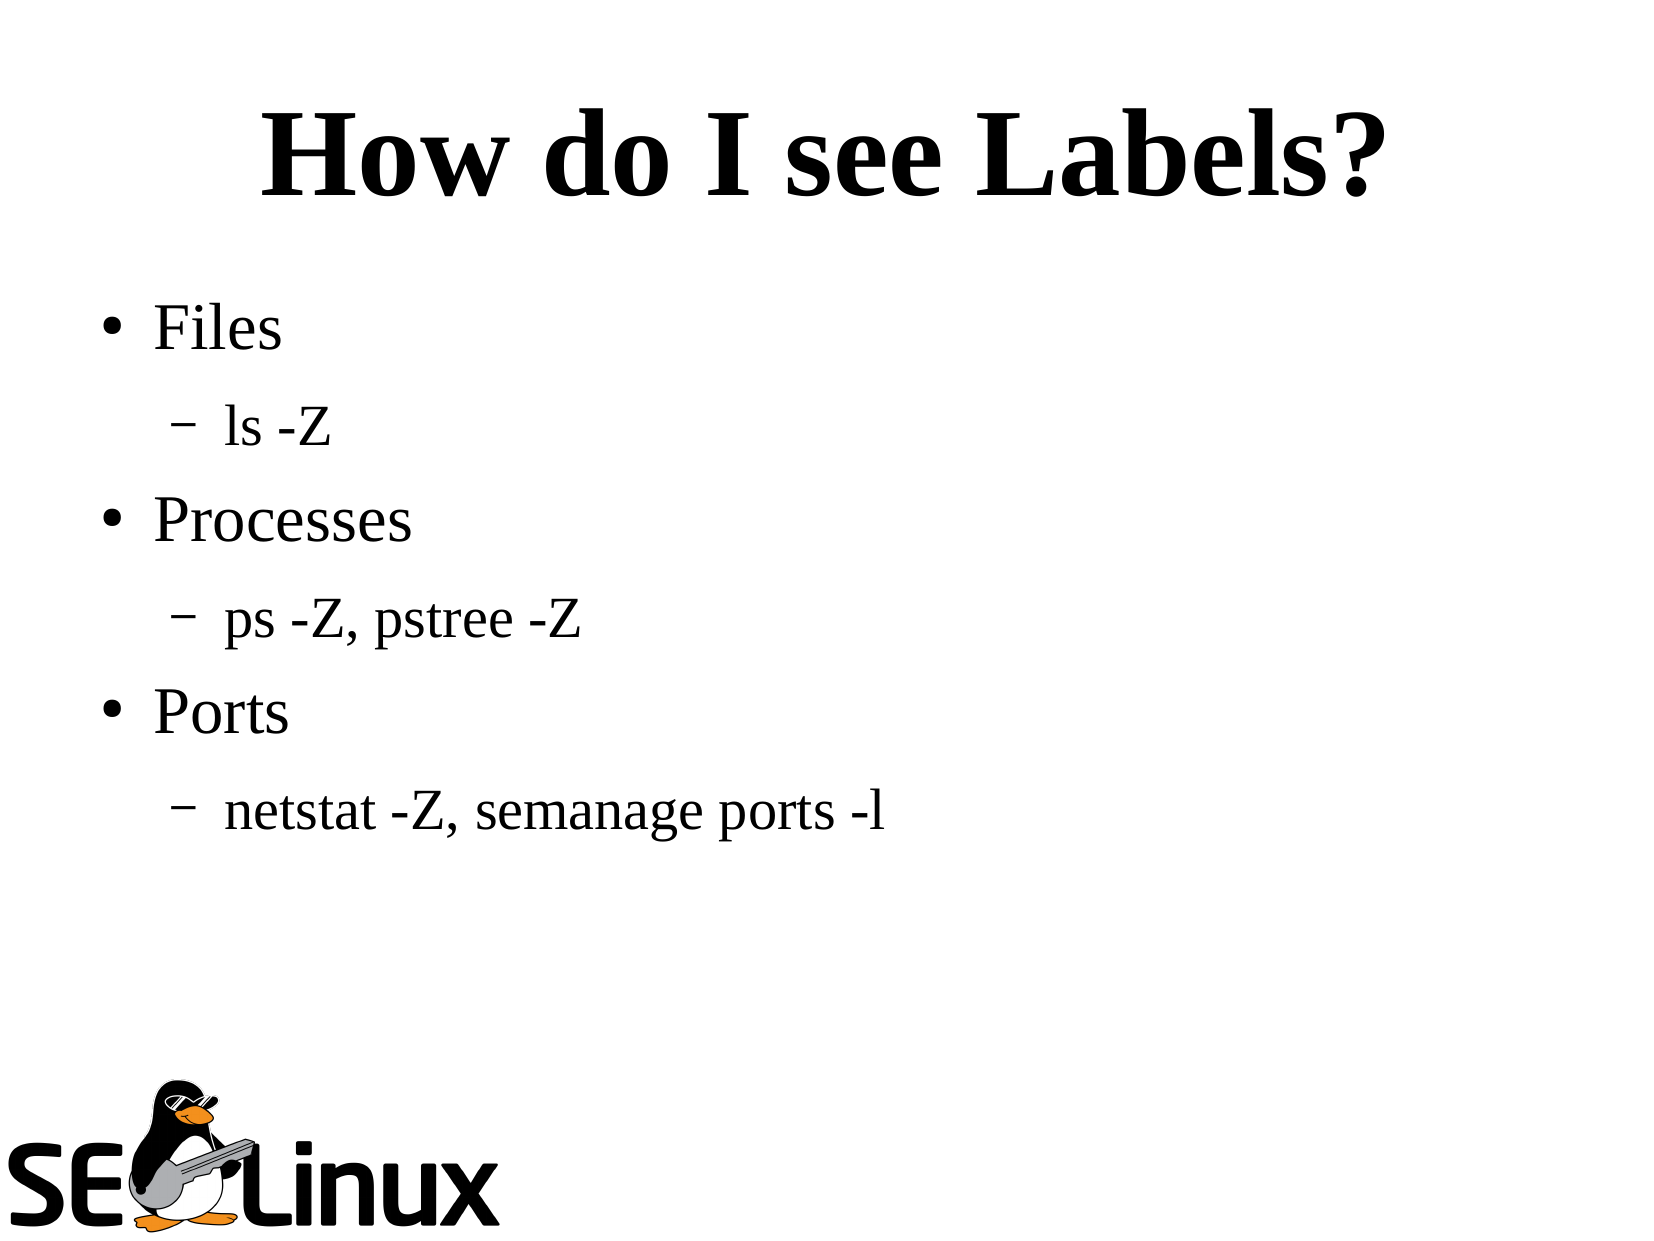

# How do I see Labels?
Files
ls -Z
Processes
ps -Z, pstree -Z
Ports
netstat -Z, semanage ports -l